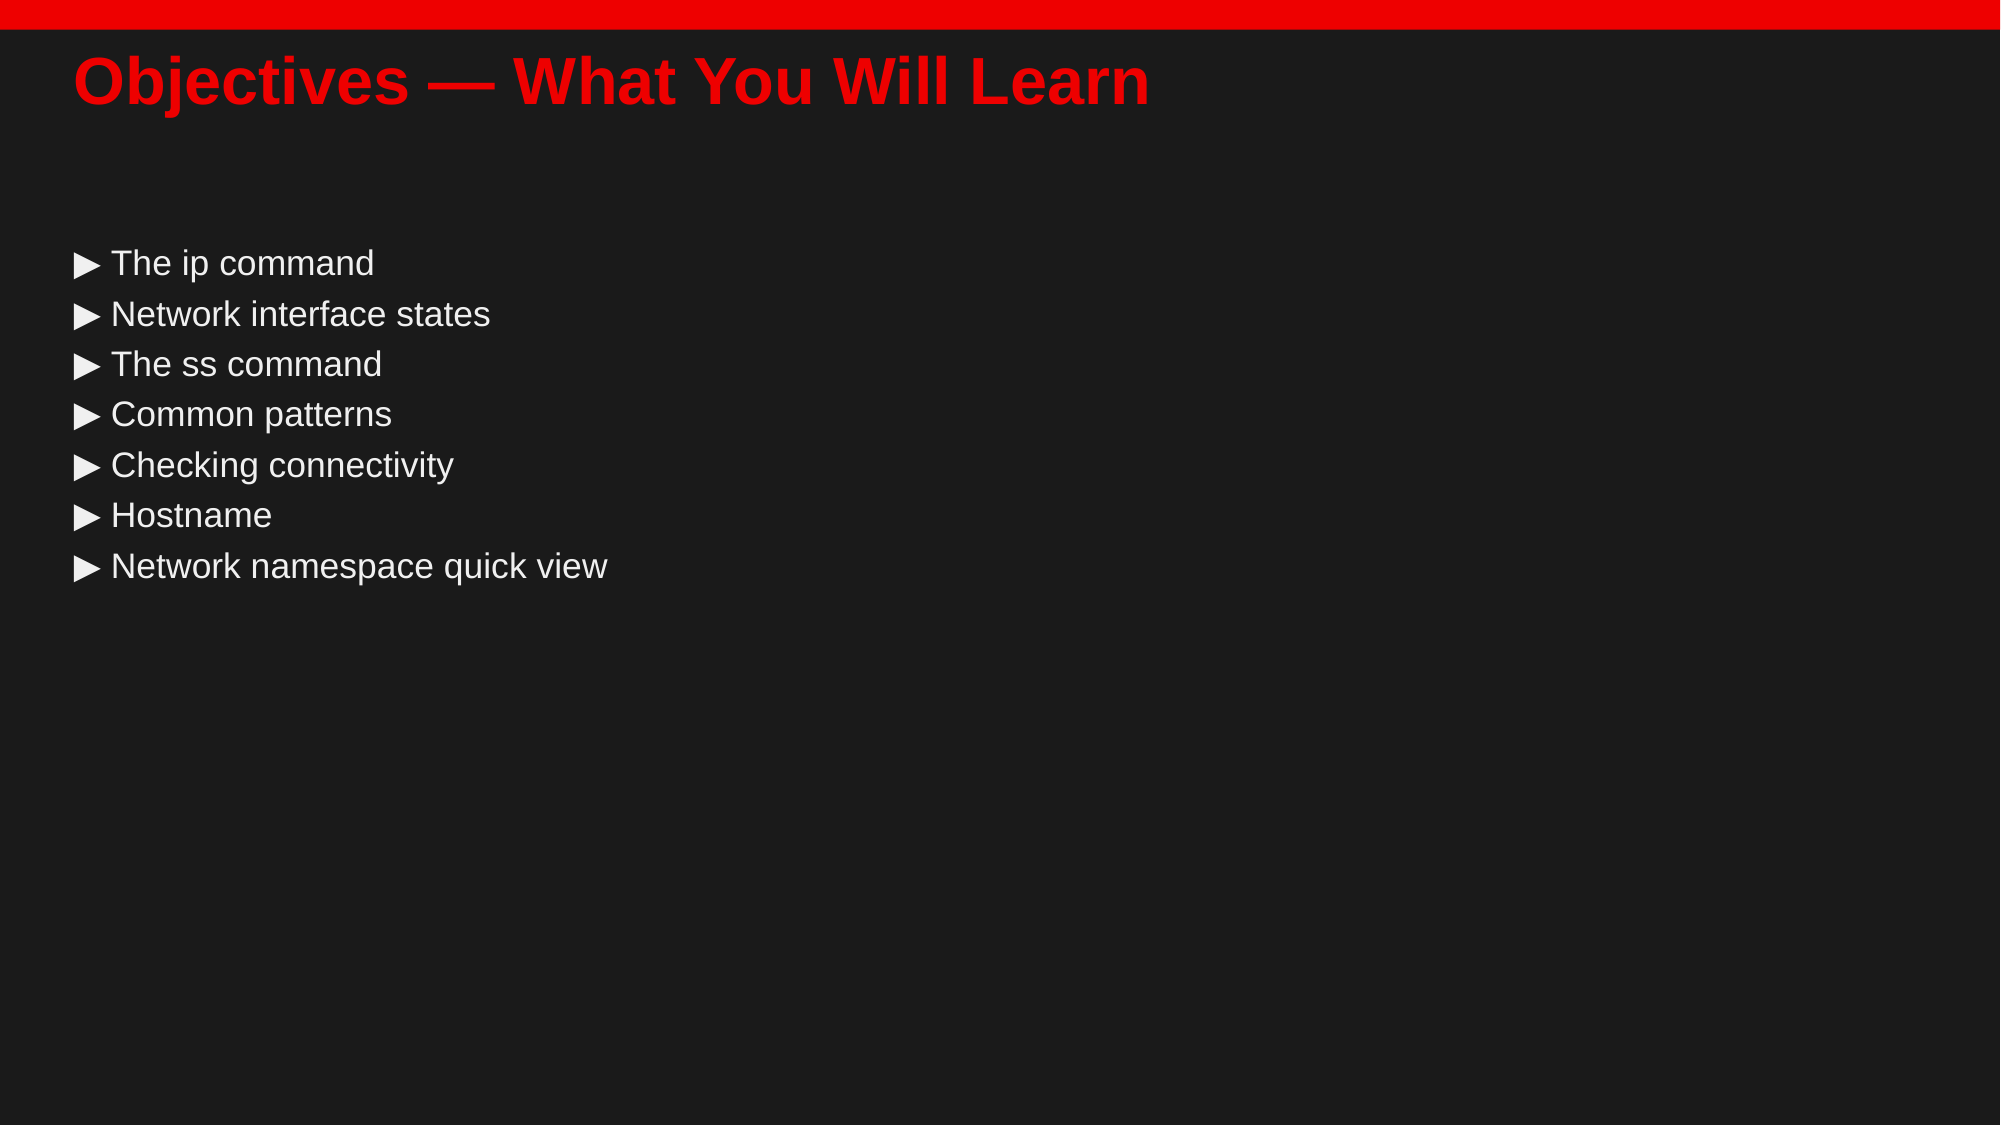

Objectives — What You Will Learn
▶ The ip command
▶ Network interface states
▶ The ss command
▶ Common patterns
▶ Checking connectivity
▶ Hostname
▶ Network namespace quick view